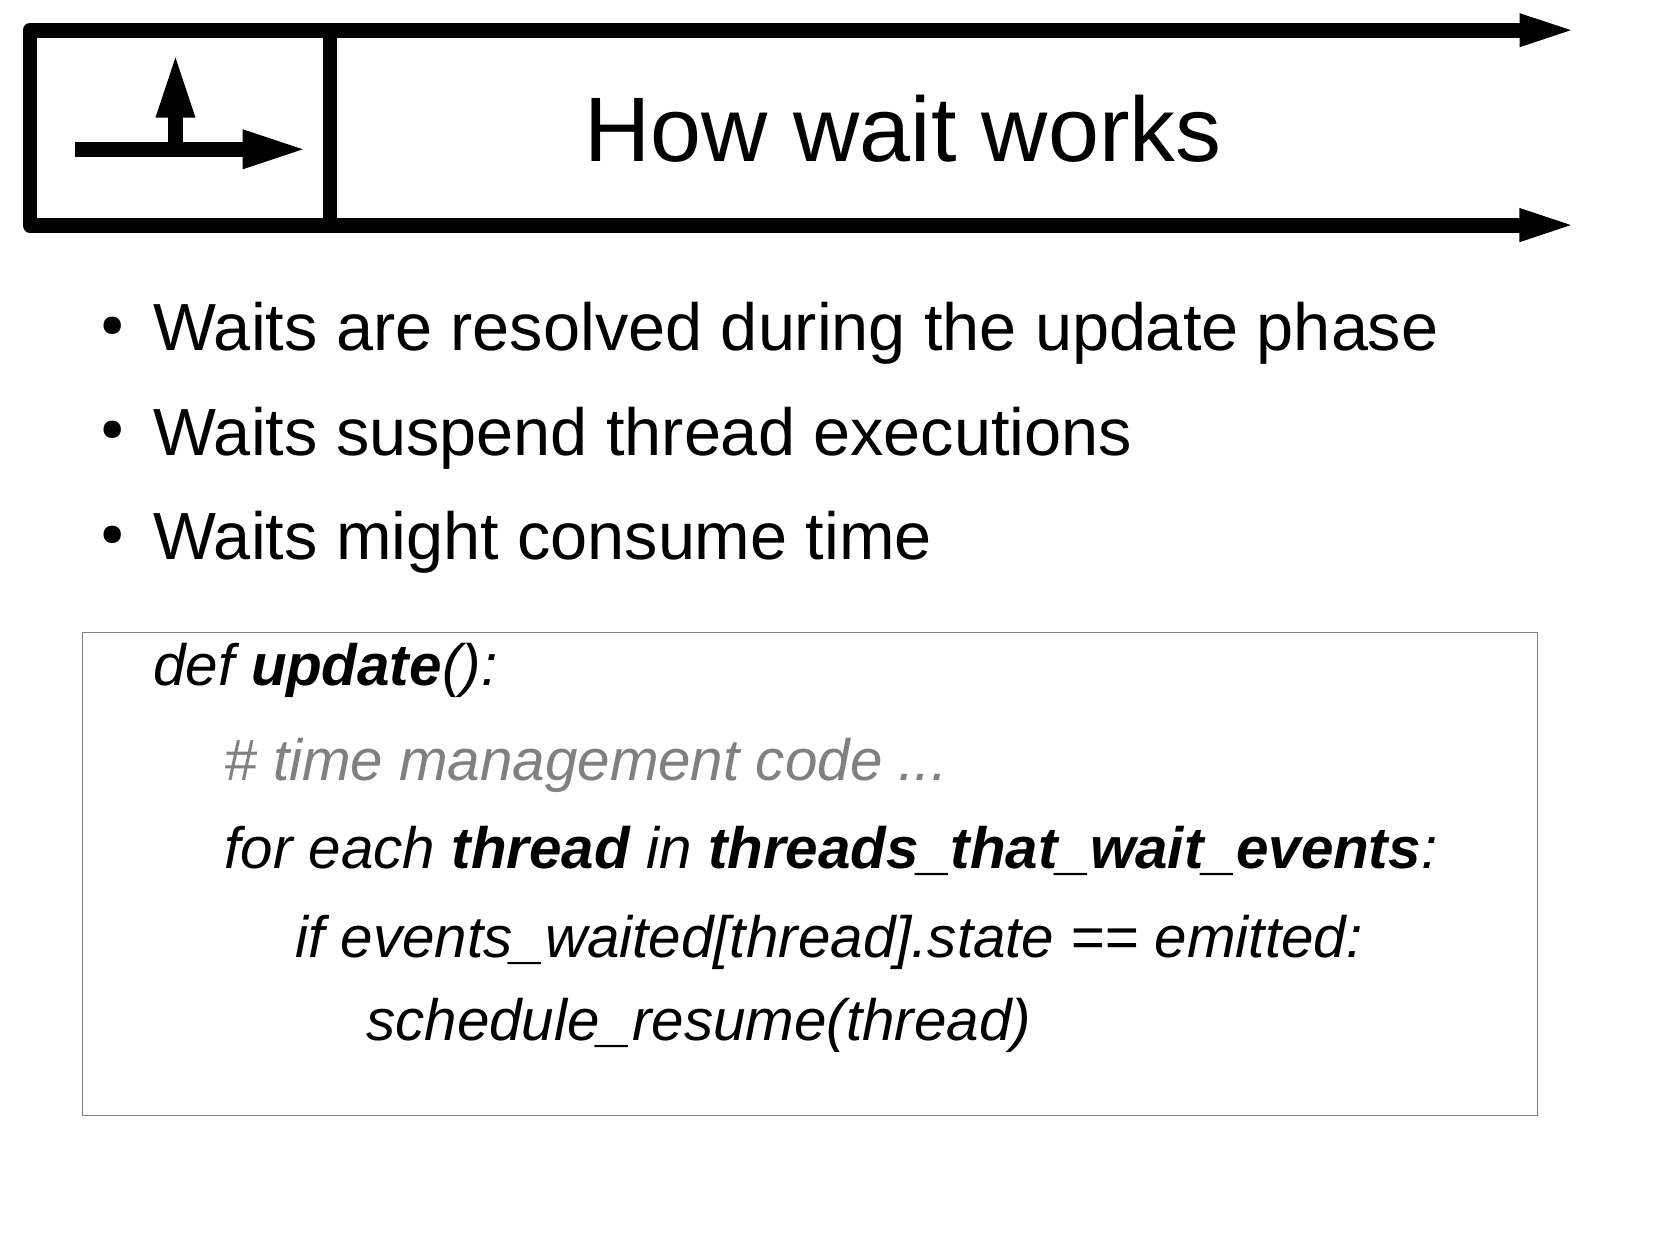

# How wait works
Waits are resolved during the update phase
Waits suspend thread executions
Waits might consume time
def update():
# time management code ...
for each thread in threads_that_wait_events:
if events_waited[thread].state == emitted:
schedule_resume(thread)